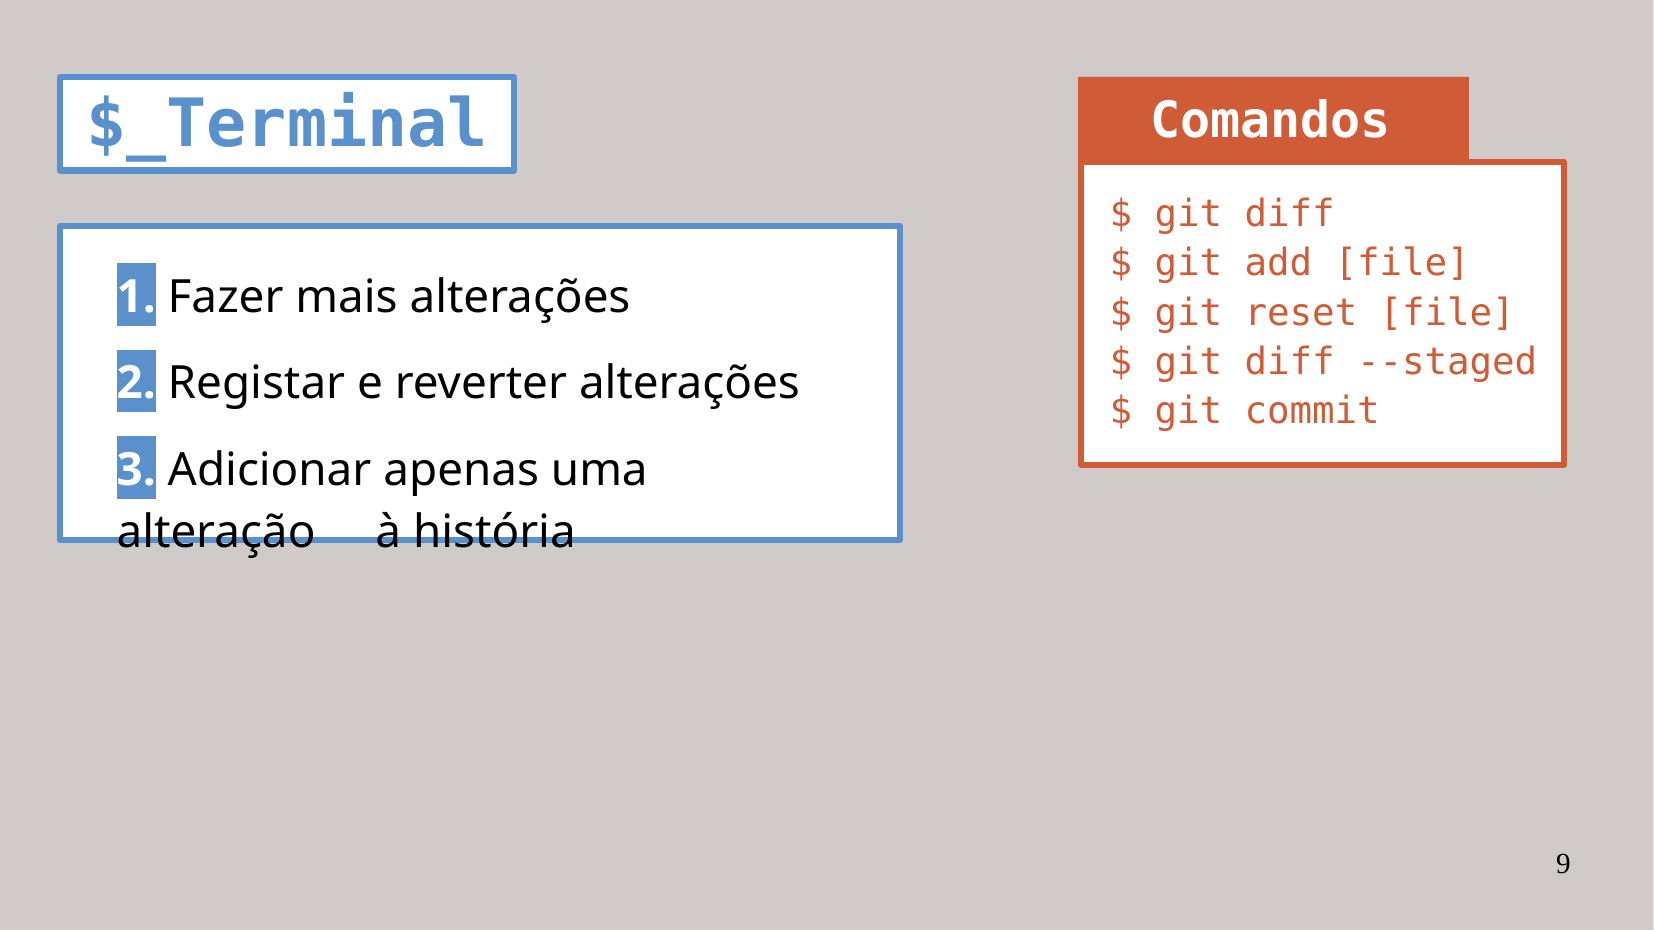

$_Terminal
Comandos
$ git diff
$ git add [file]
$ git reset [file]
$ git diff --staged
$ git commit
1. Fazer mais alterações
2. Registar e reverter alterações
3. Adicionar apenas uma alteração à história
9